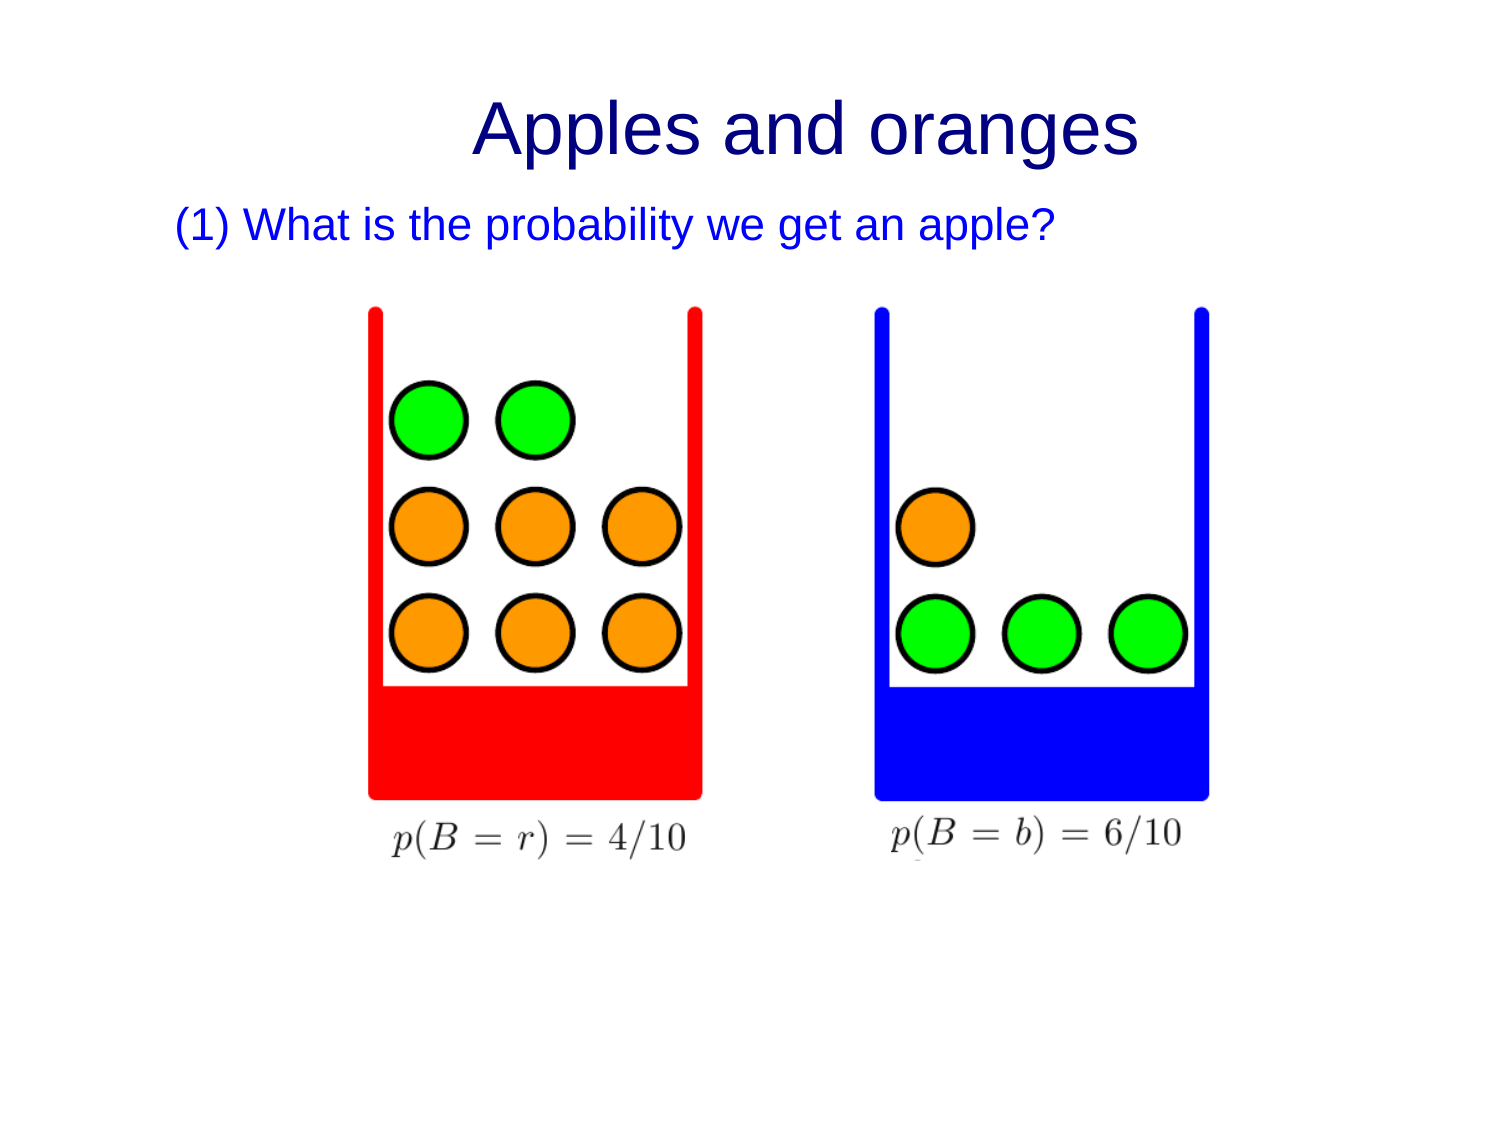

# Apples and oranges
(1) What is the probability we get an apple?